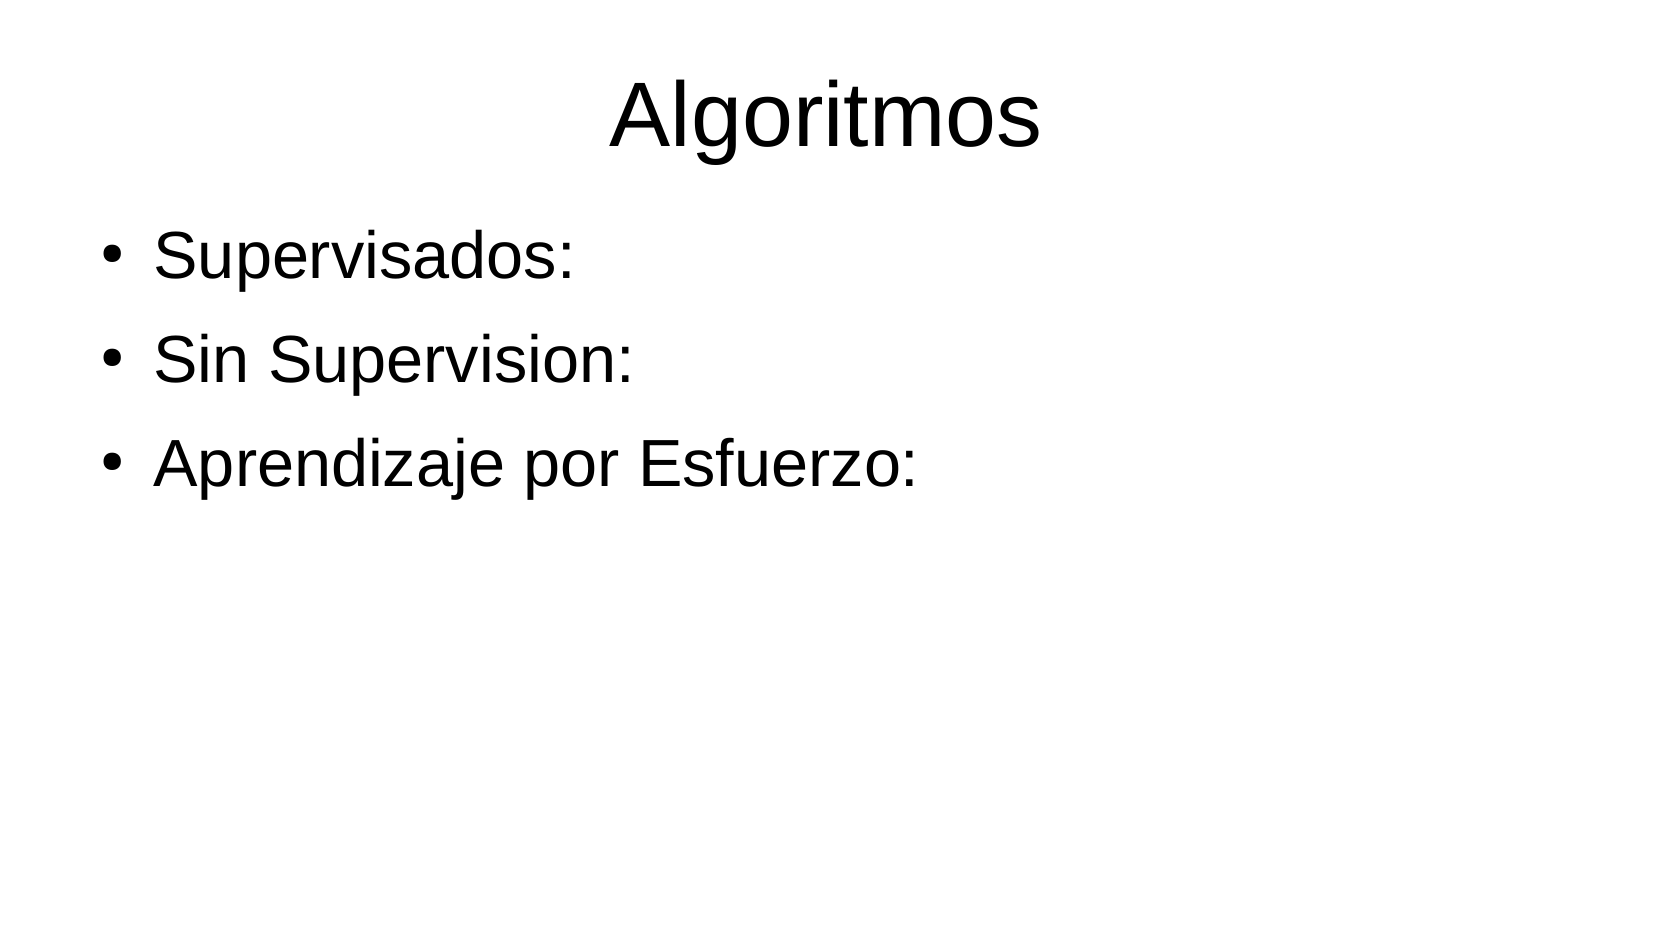

# Algoritmos
Supervisados:
Sin Supervision:
Aprendizaje por Esfuerzo: